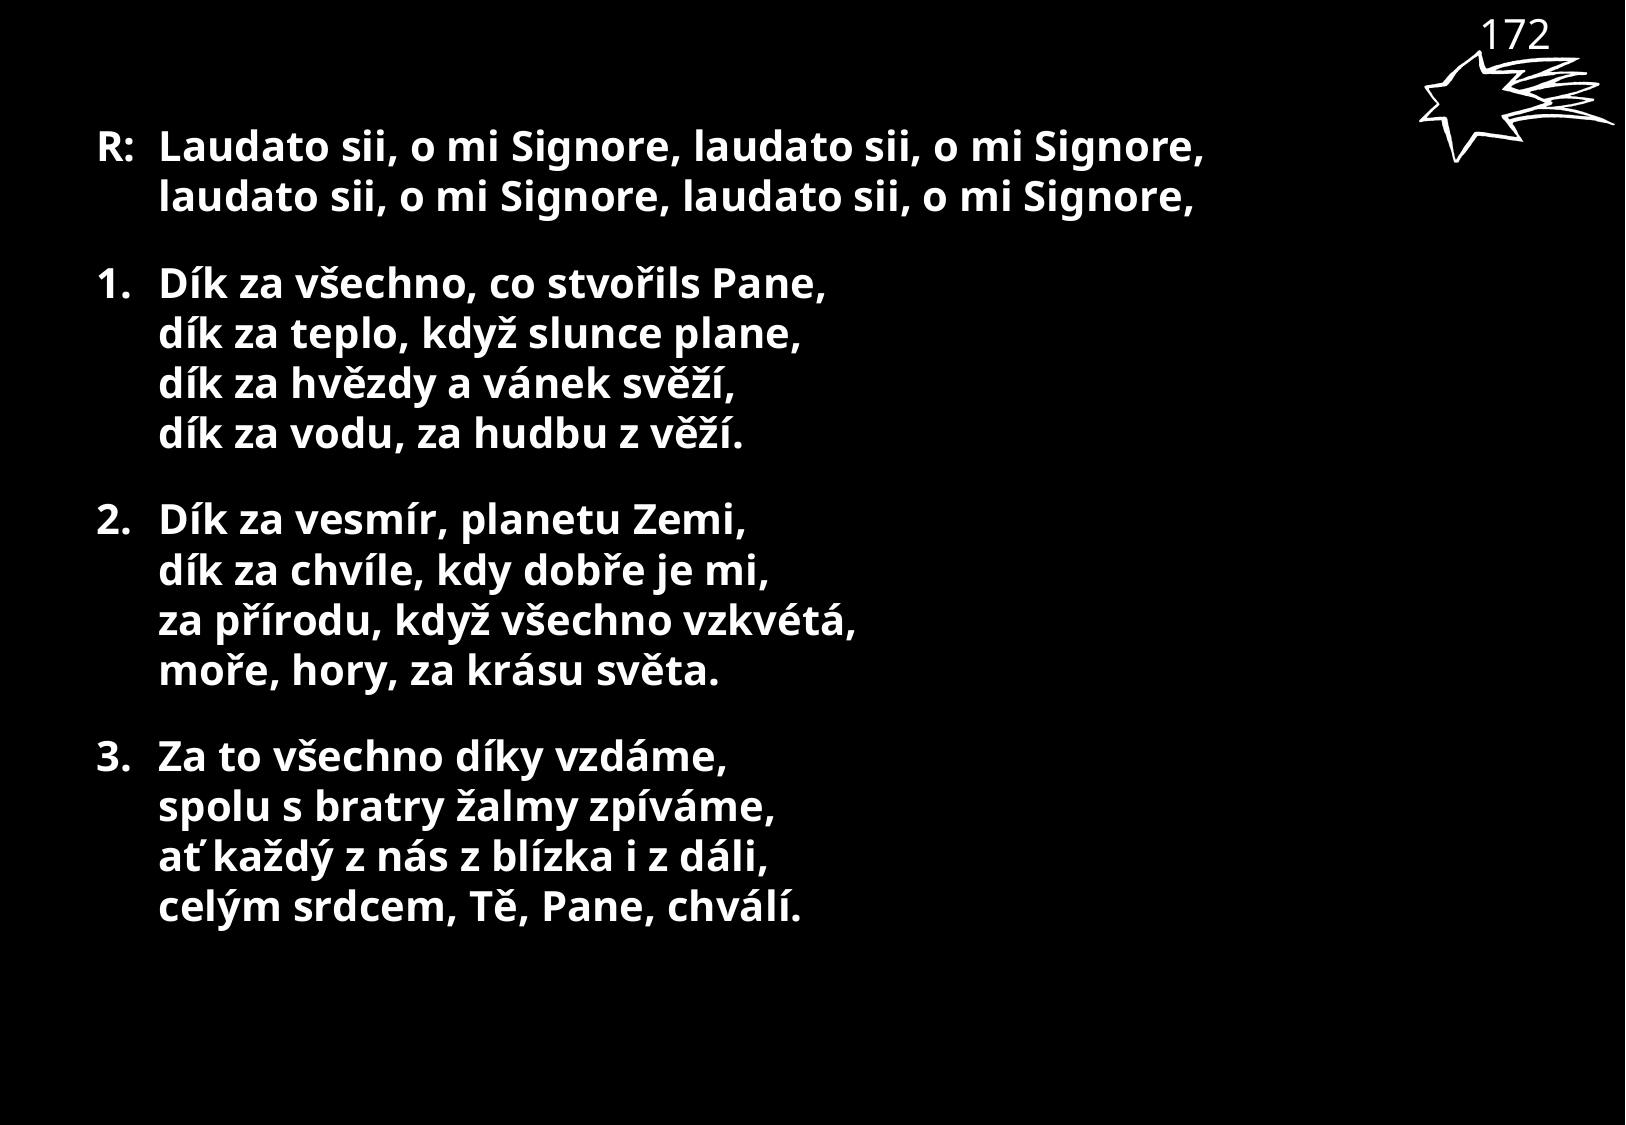

172
# R: 	Laudato sii, o mi Signore, laudato sii, o mi Signore, laudato sii, o mi Signore, laudato sii, o mi Signore,
1. 	Dík za všechno, co stvořils Pane,
dík za teplo, když slunce plane,
dík za hvězdy a vánek svěží,
dík za vodu, za hudbu z věží.
Dík za vesmír, planetu Zemi,
dík za chvíle, kdy dobře je mi,
za přírodu, když všechno vzkvétá,
moře, hory, za krásu světa.
Za to všechno díky vzdáme,
spolu s bratry žalmy zpíváme,
ať každý z nás z blízka i z dáli,
celým srdcem, Tě, Pane, chválí.